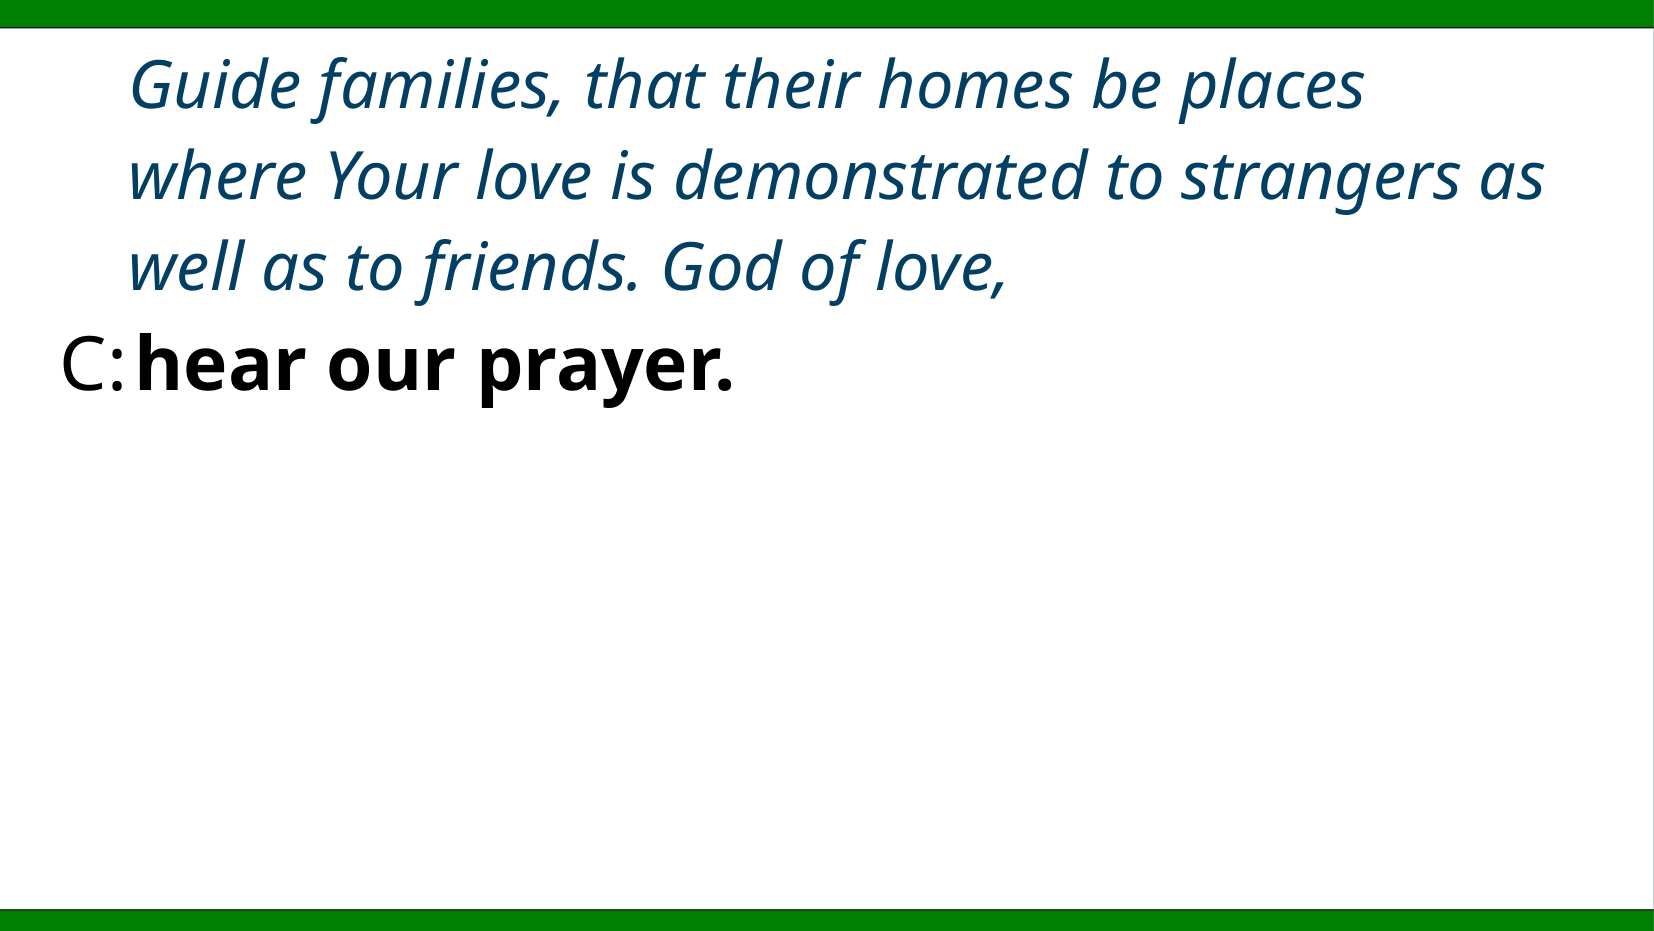

Guide families, that their homes be places
 where Your love is demonstrated to strangers as
 well as to friends. God of love,
C:	hear our prayer.